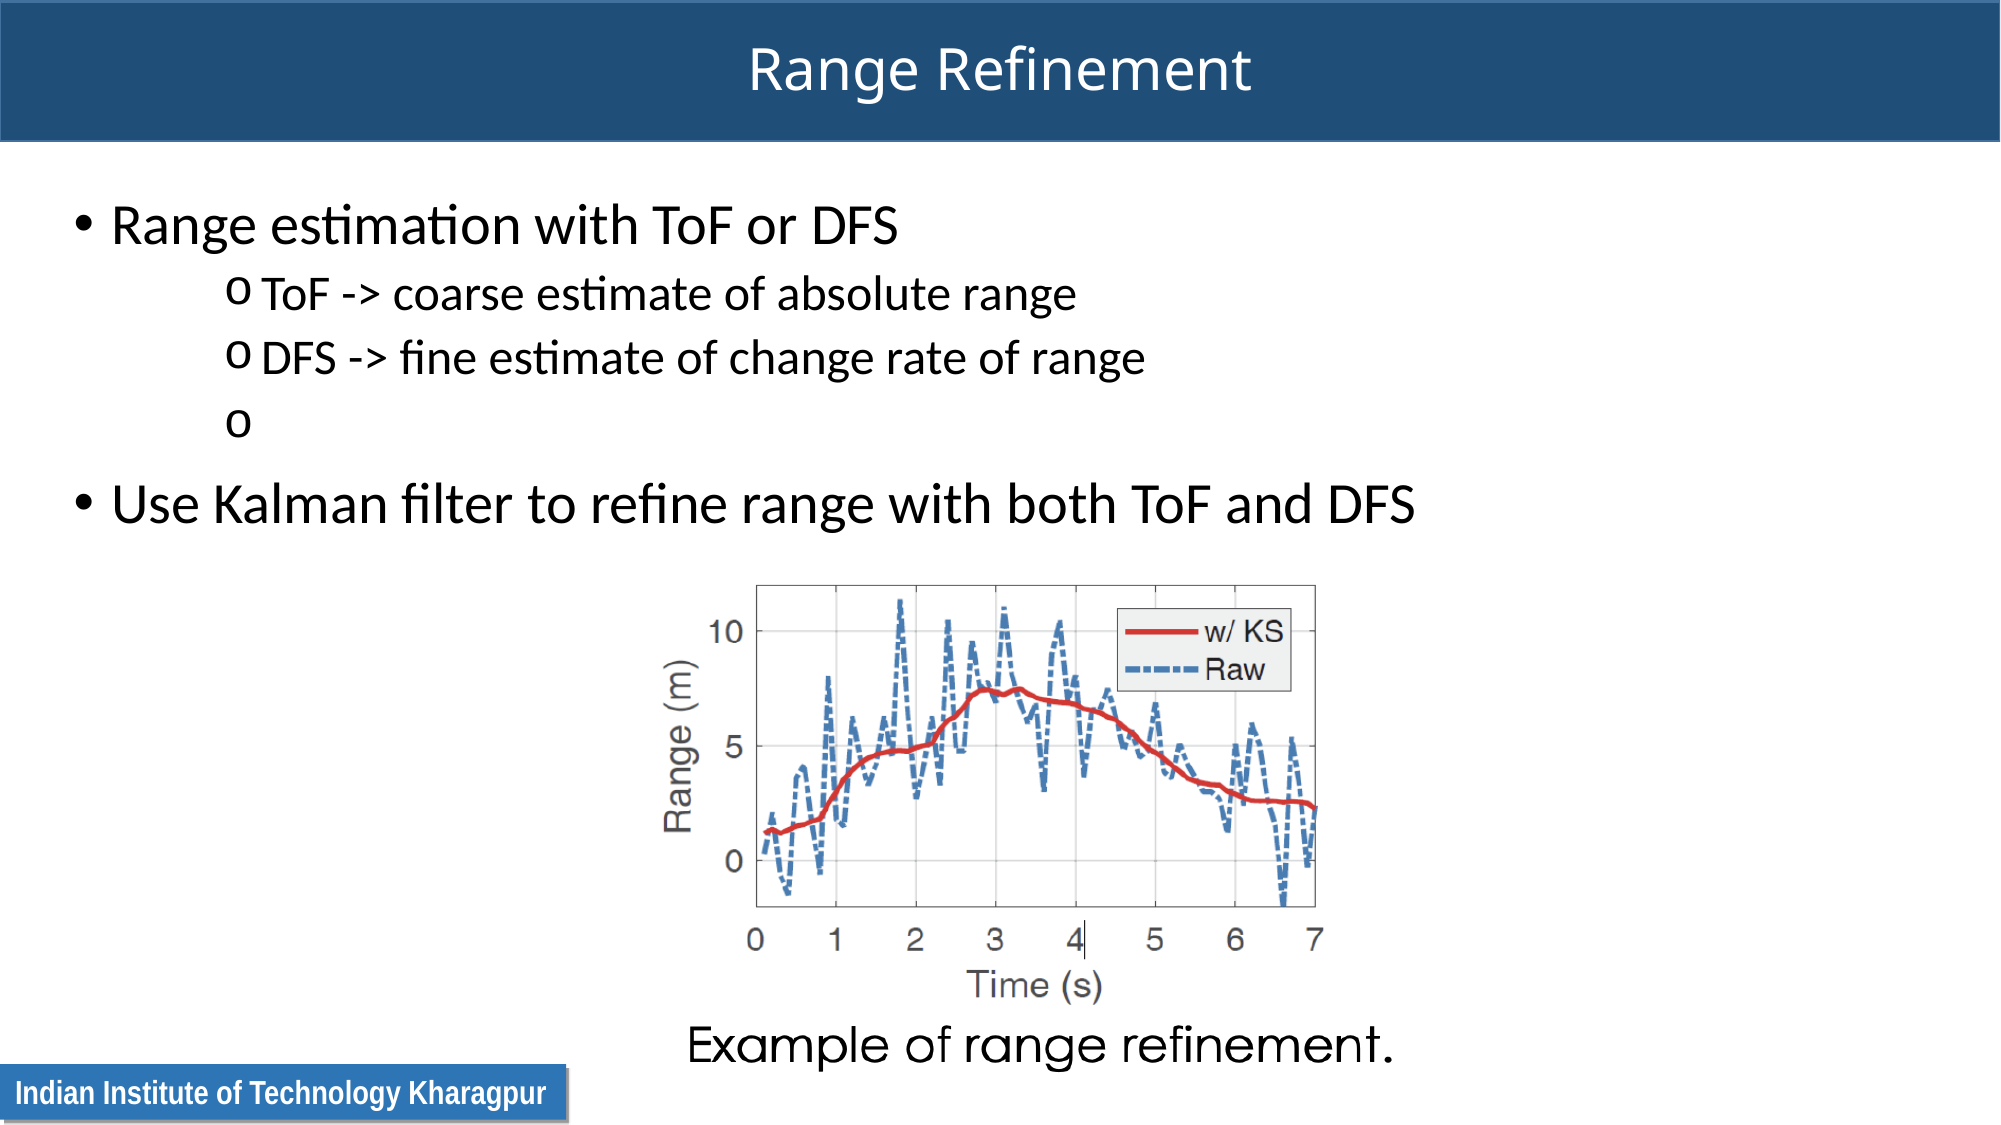

Range Refinement
# Range estimation with ToF or DFS
ToF -> coarse estimate of absolute range
DFS -> fine estimate of change rate of range
Use Kalman filter to refine range with both ToF and DFS